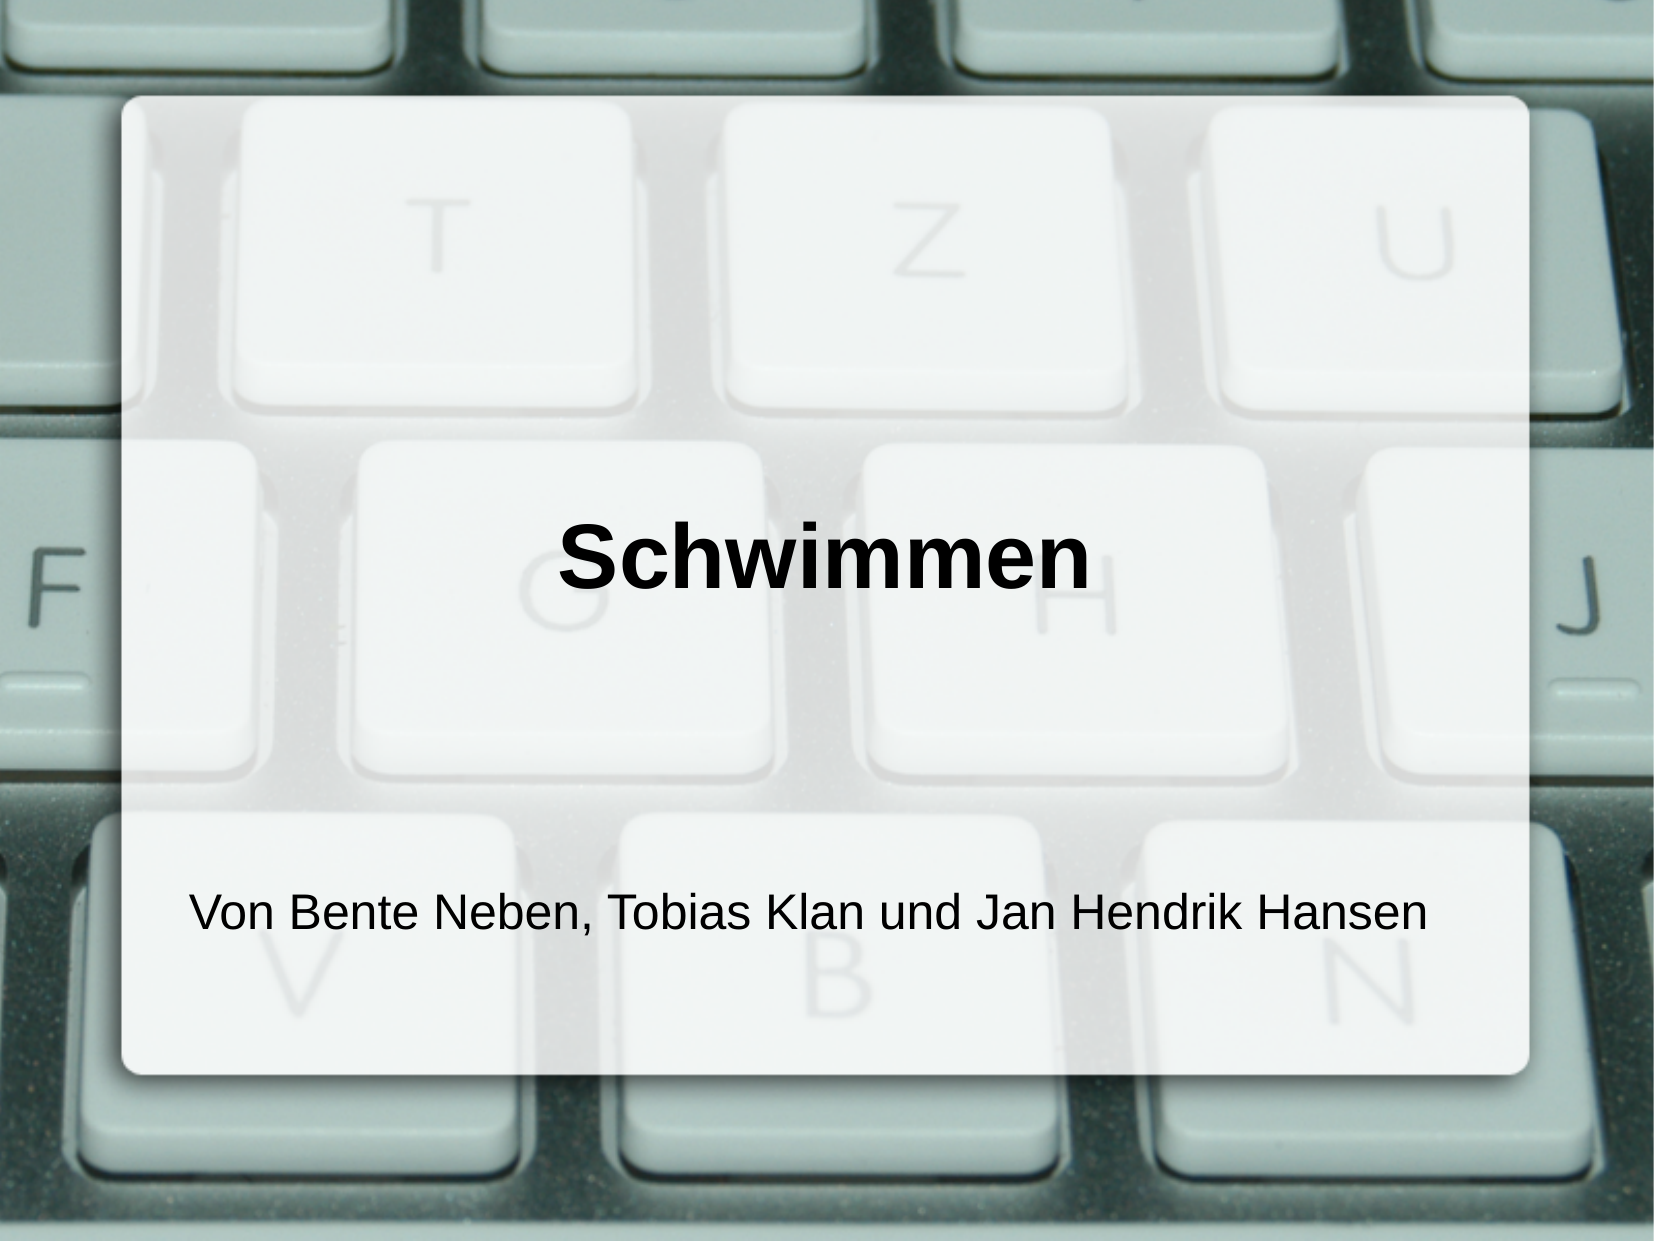

# Schwimmen
Von Bente Neben, Tobias Klan und Jan Hendrik Hansen